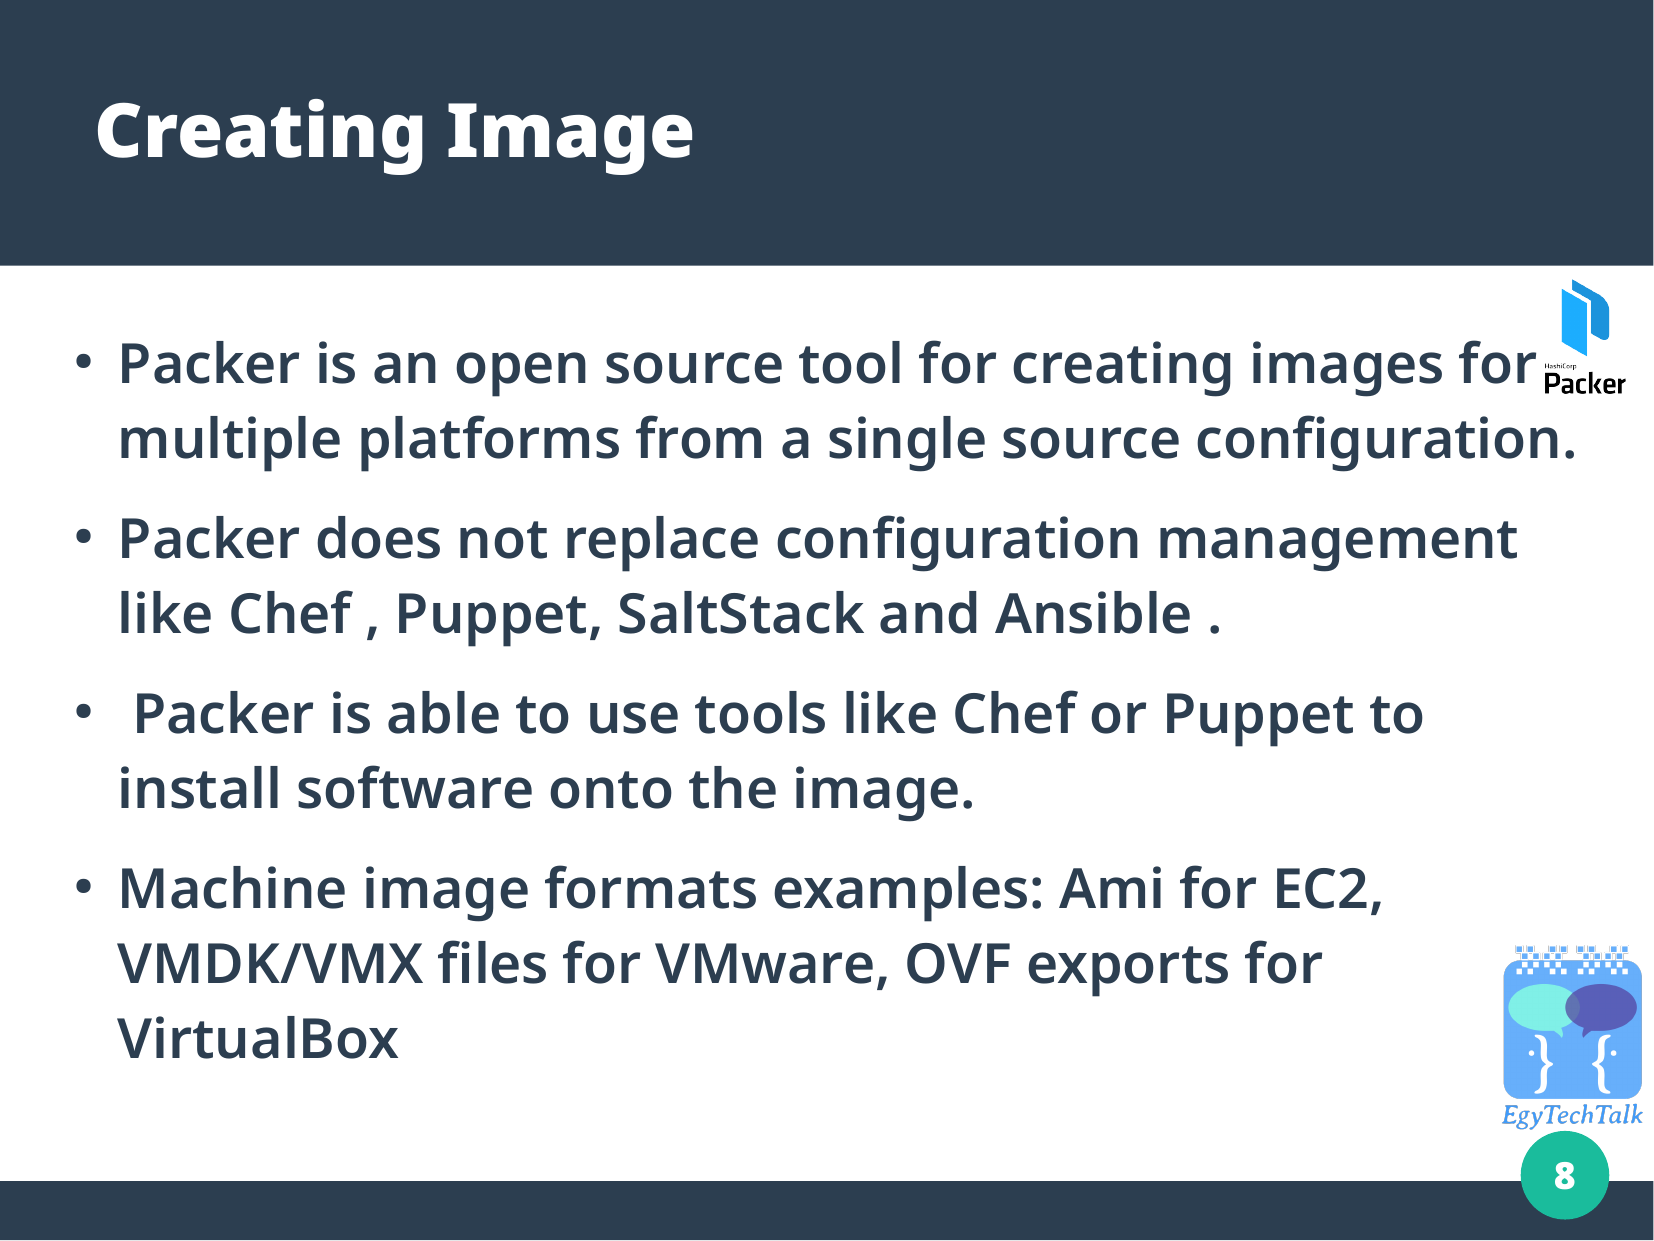

# Creating Image
Packer is an open source tool for creating images for multiple platforms from a single source configuration.
Packer does not replace configuration management like Chef , Puppet, SaltStack and Ansible .
 Packer is able to use tools like Chef or Puppet to install software onto the image.
Machine image formats examples: Ami for EC2, VMDK/VMX files for VMware, OVF exports for VirtualBox
8